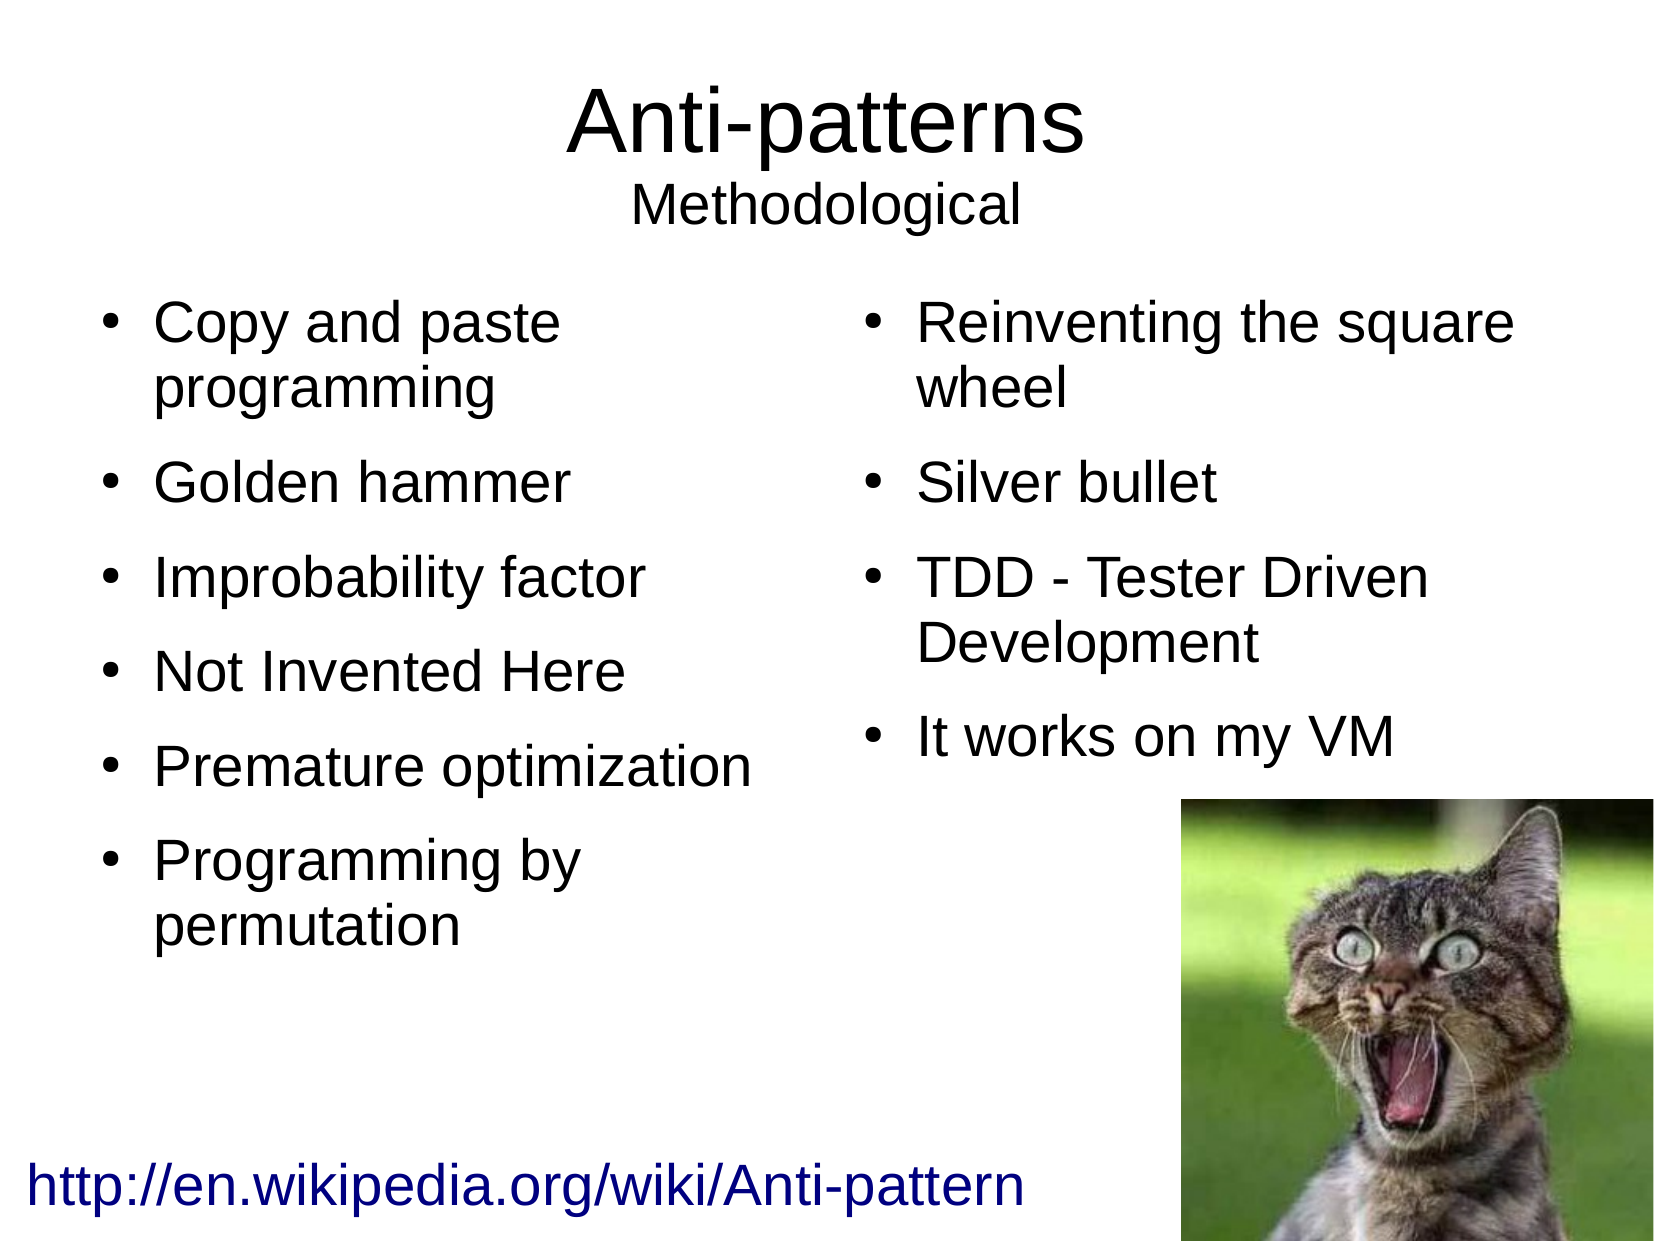

# Anti-patterns Methodological
Copy and paste programming
Golden hammer
Improbability factor
Not Invented Here
Premature optimization
Programming by permutation
Reinventing the square wheel
Silver bullet
TDD - Tester Driven Development
It works on my VM
http://en.wikipedia.org/wiki/Anti-pattern